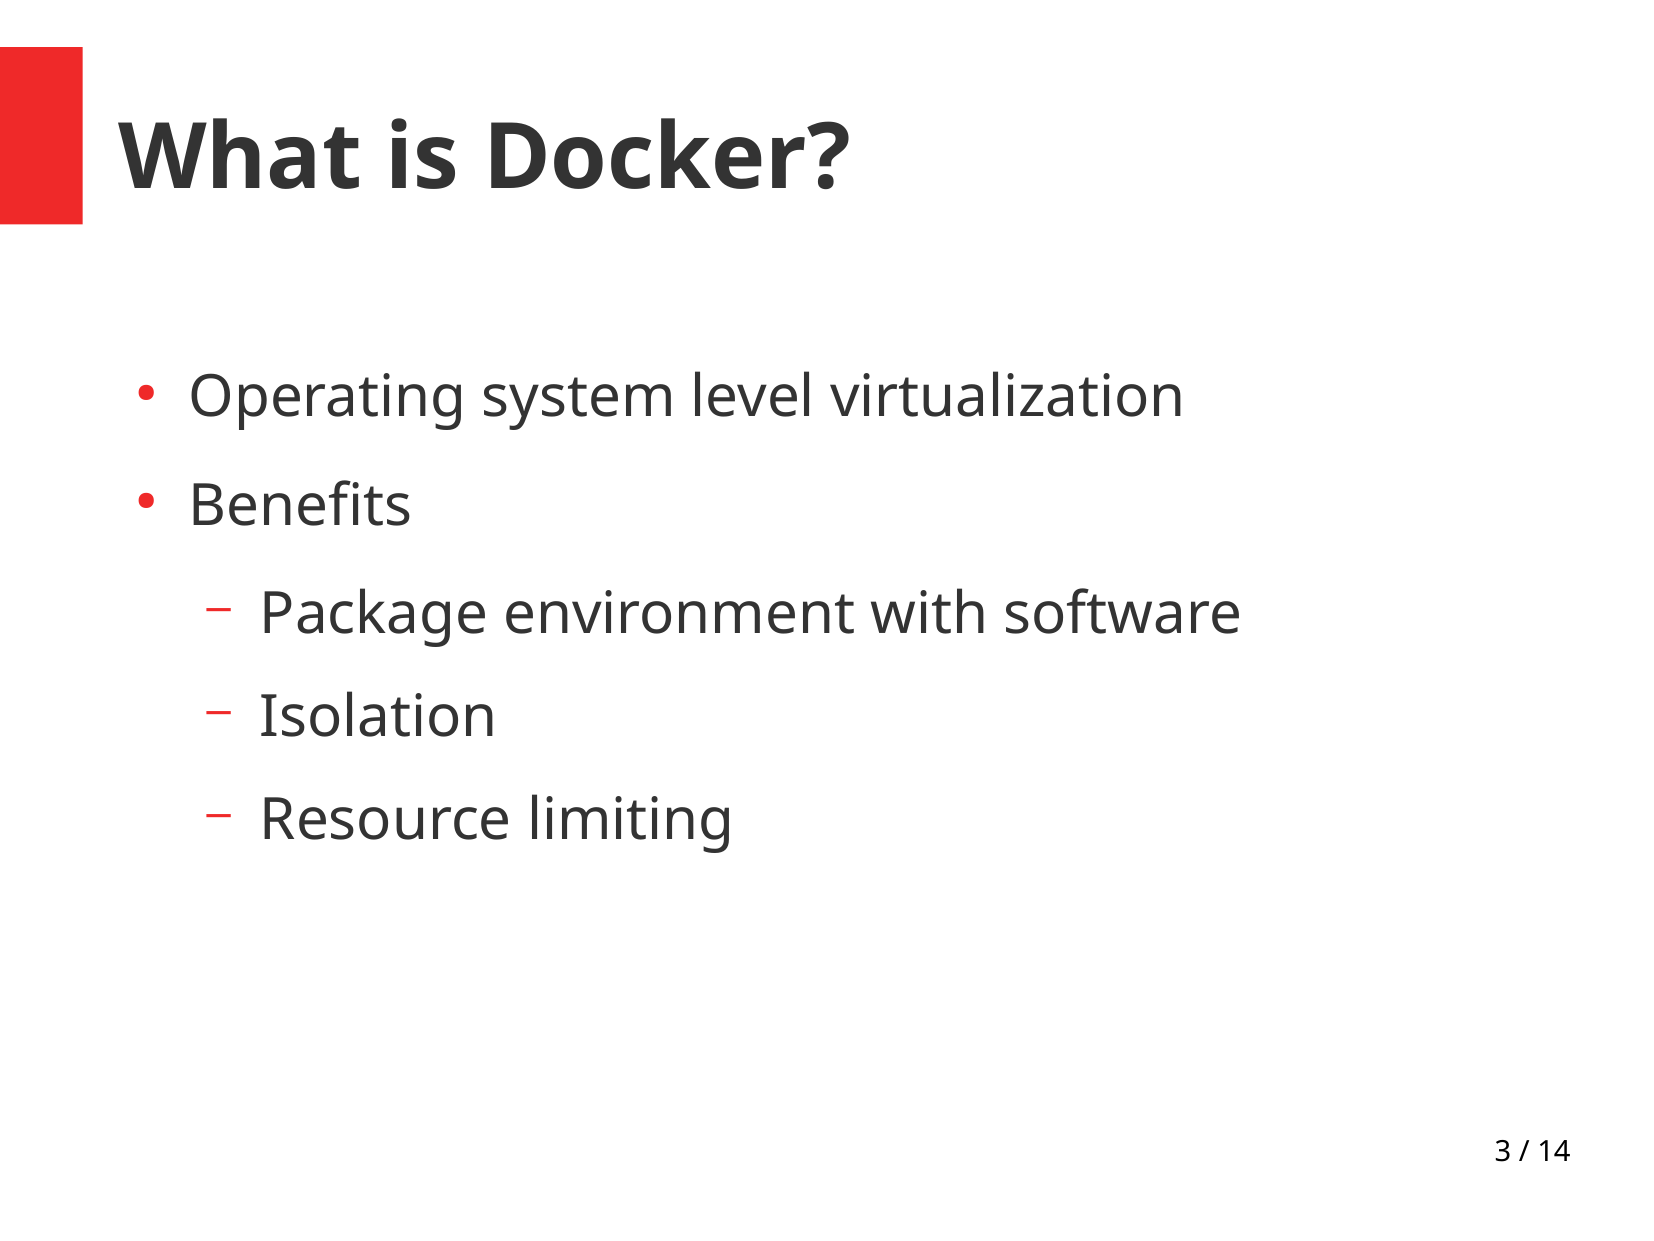

# What is Docker?
Operating system level virtualization
Benefits
Package environment with software
Isolation
Resource limiting
3